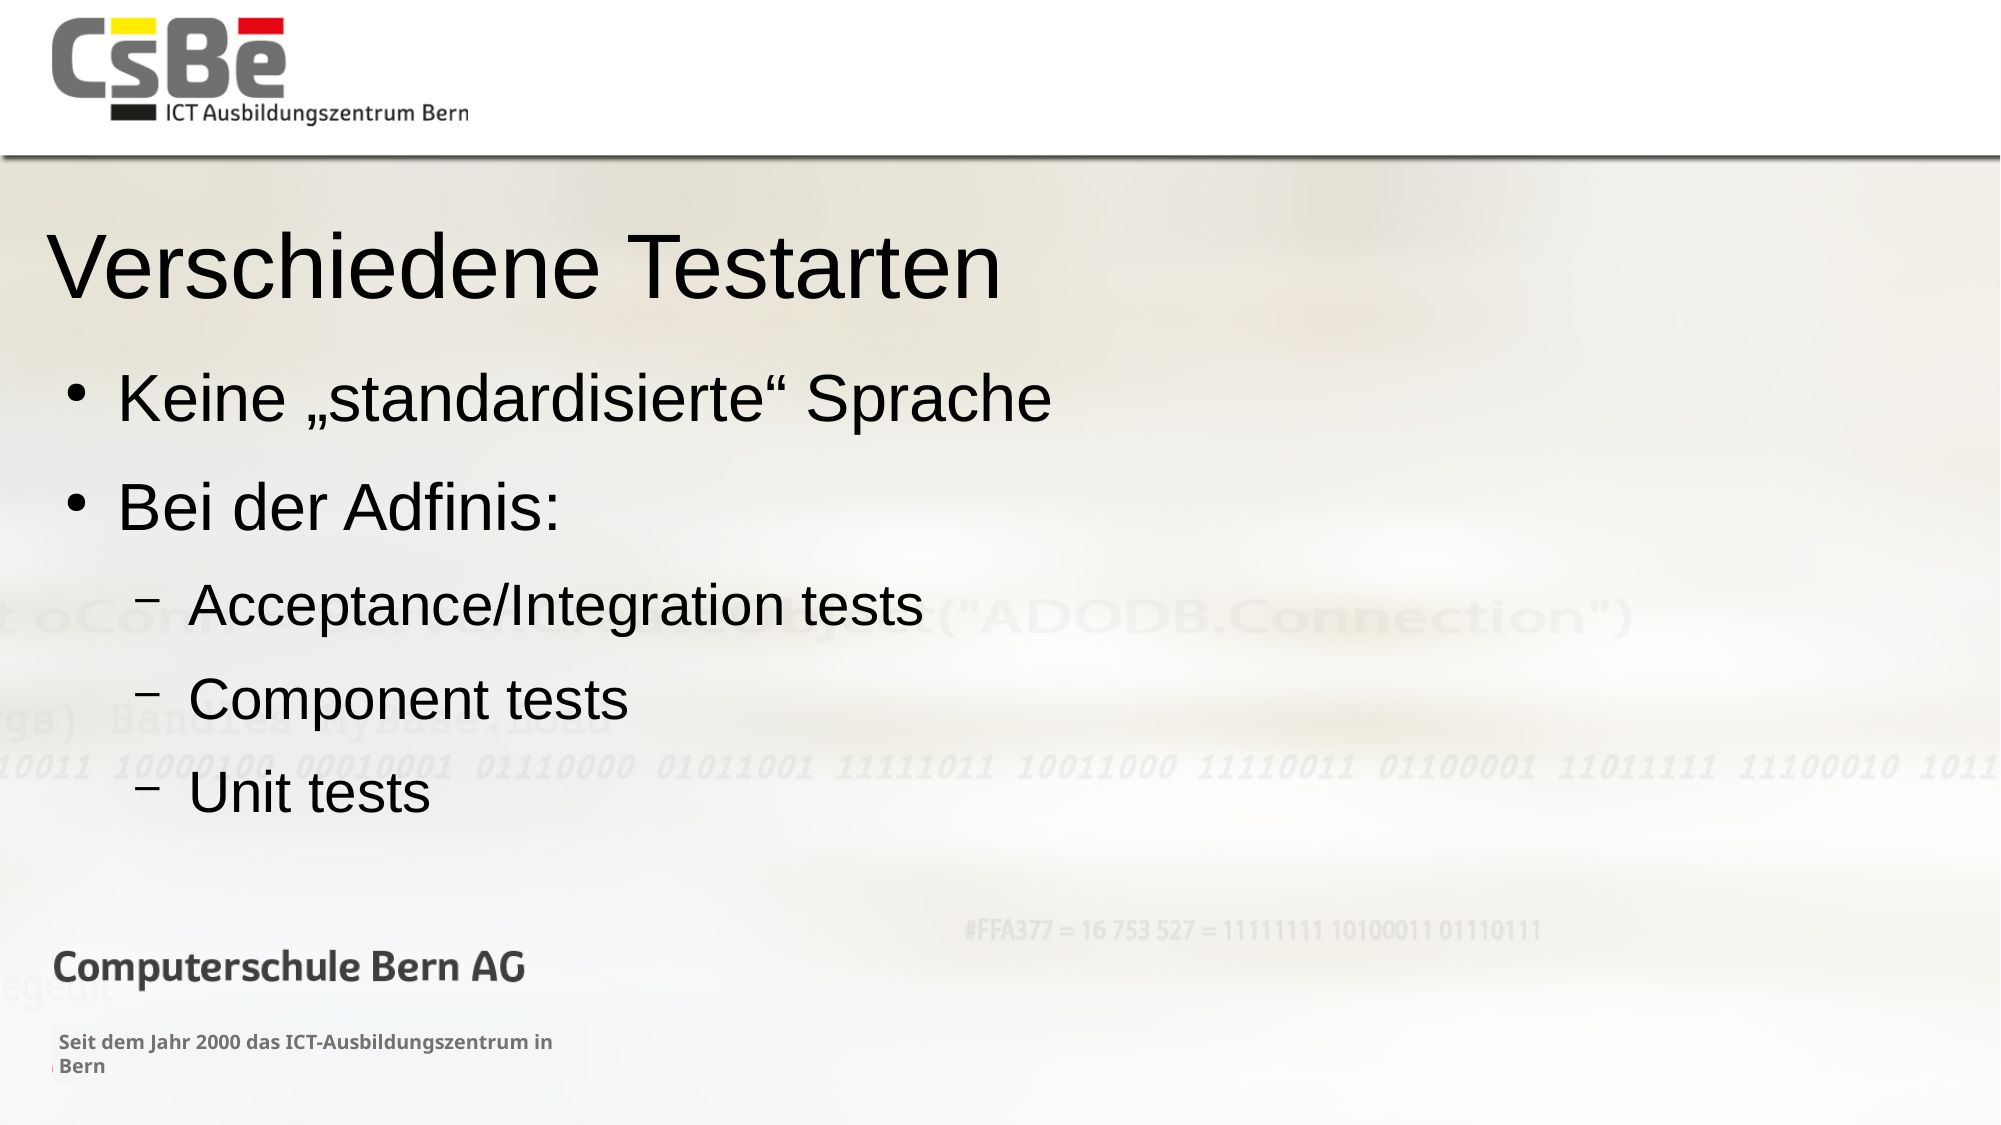

Verschiedene Testarten
# Keine „standardisierte“ Sprache
Bei der Adfinis:
Acceptance/Integration tests
Component tests
Unit tests